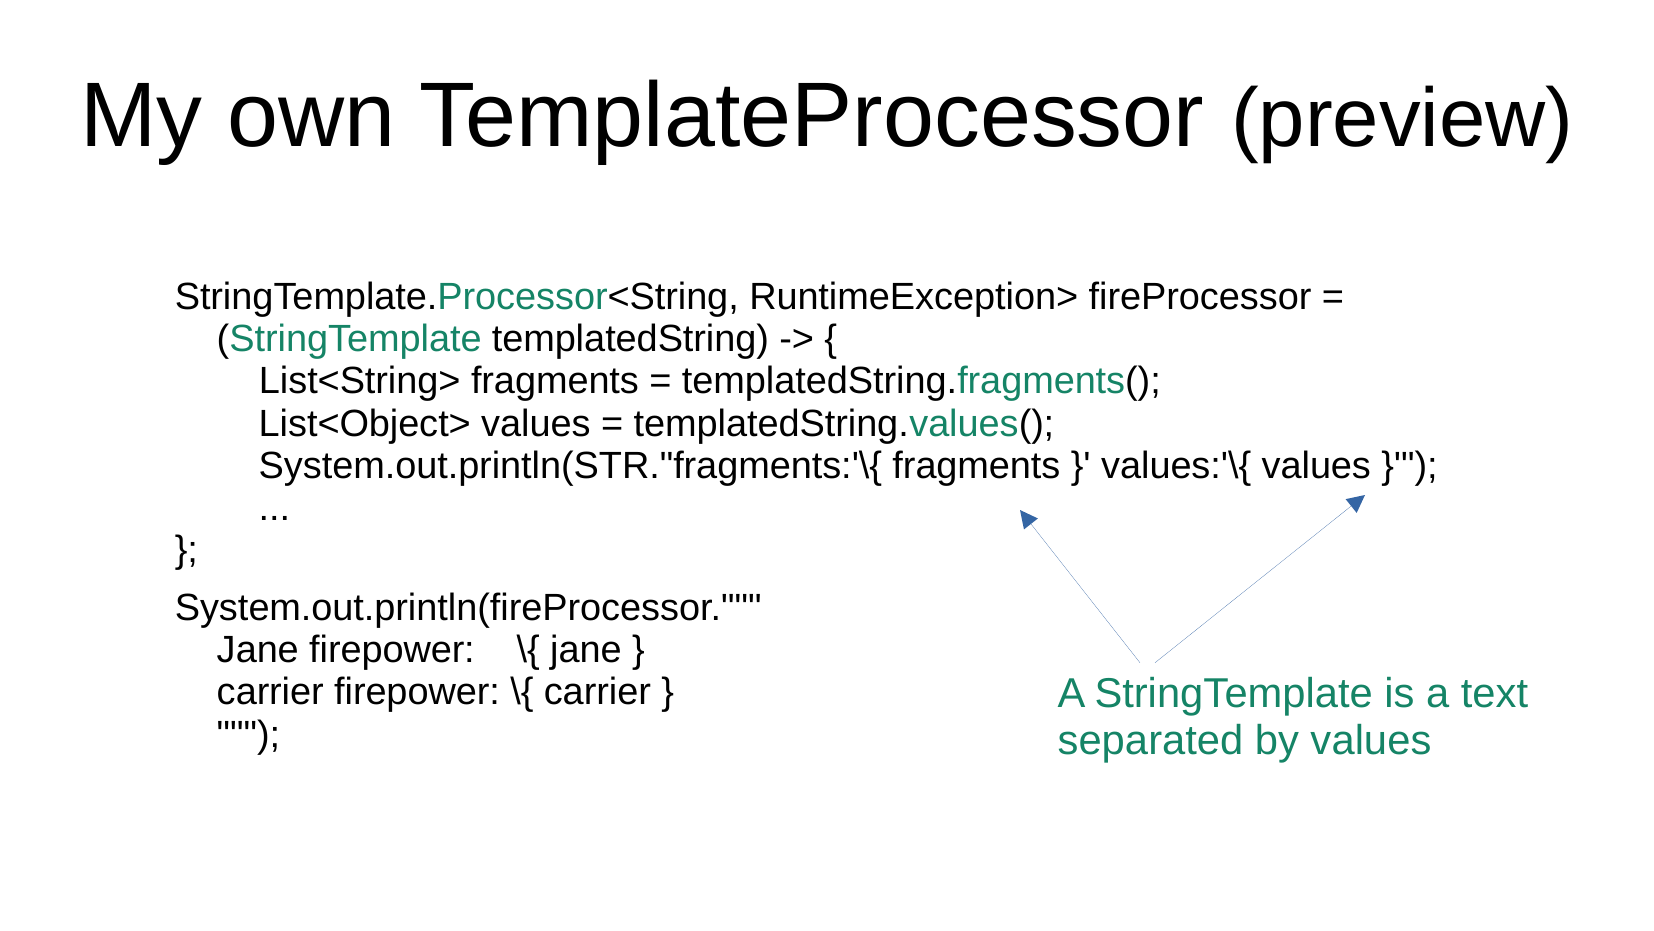

# My own TemplateProcessor (preview)
StringTemplate.Processor<String, RuntimeException> fireProcessor =
 (StringTemplate templatedString) -> {
 List<String> fragments = templatedString.fragments();
 List<Object> values = templatedString.values();
 System.out.println(STR."fragments:'\{ fragments }' values:'\{ values }'");
 ...
};
System.out.println(fireProcessor."""
 Jane firepower: \{ jane }
 carrier firepower: \{ carrier }
 """);
A StringTemplate is a text
separated by values